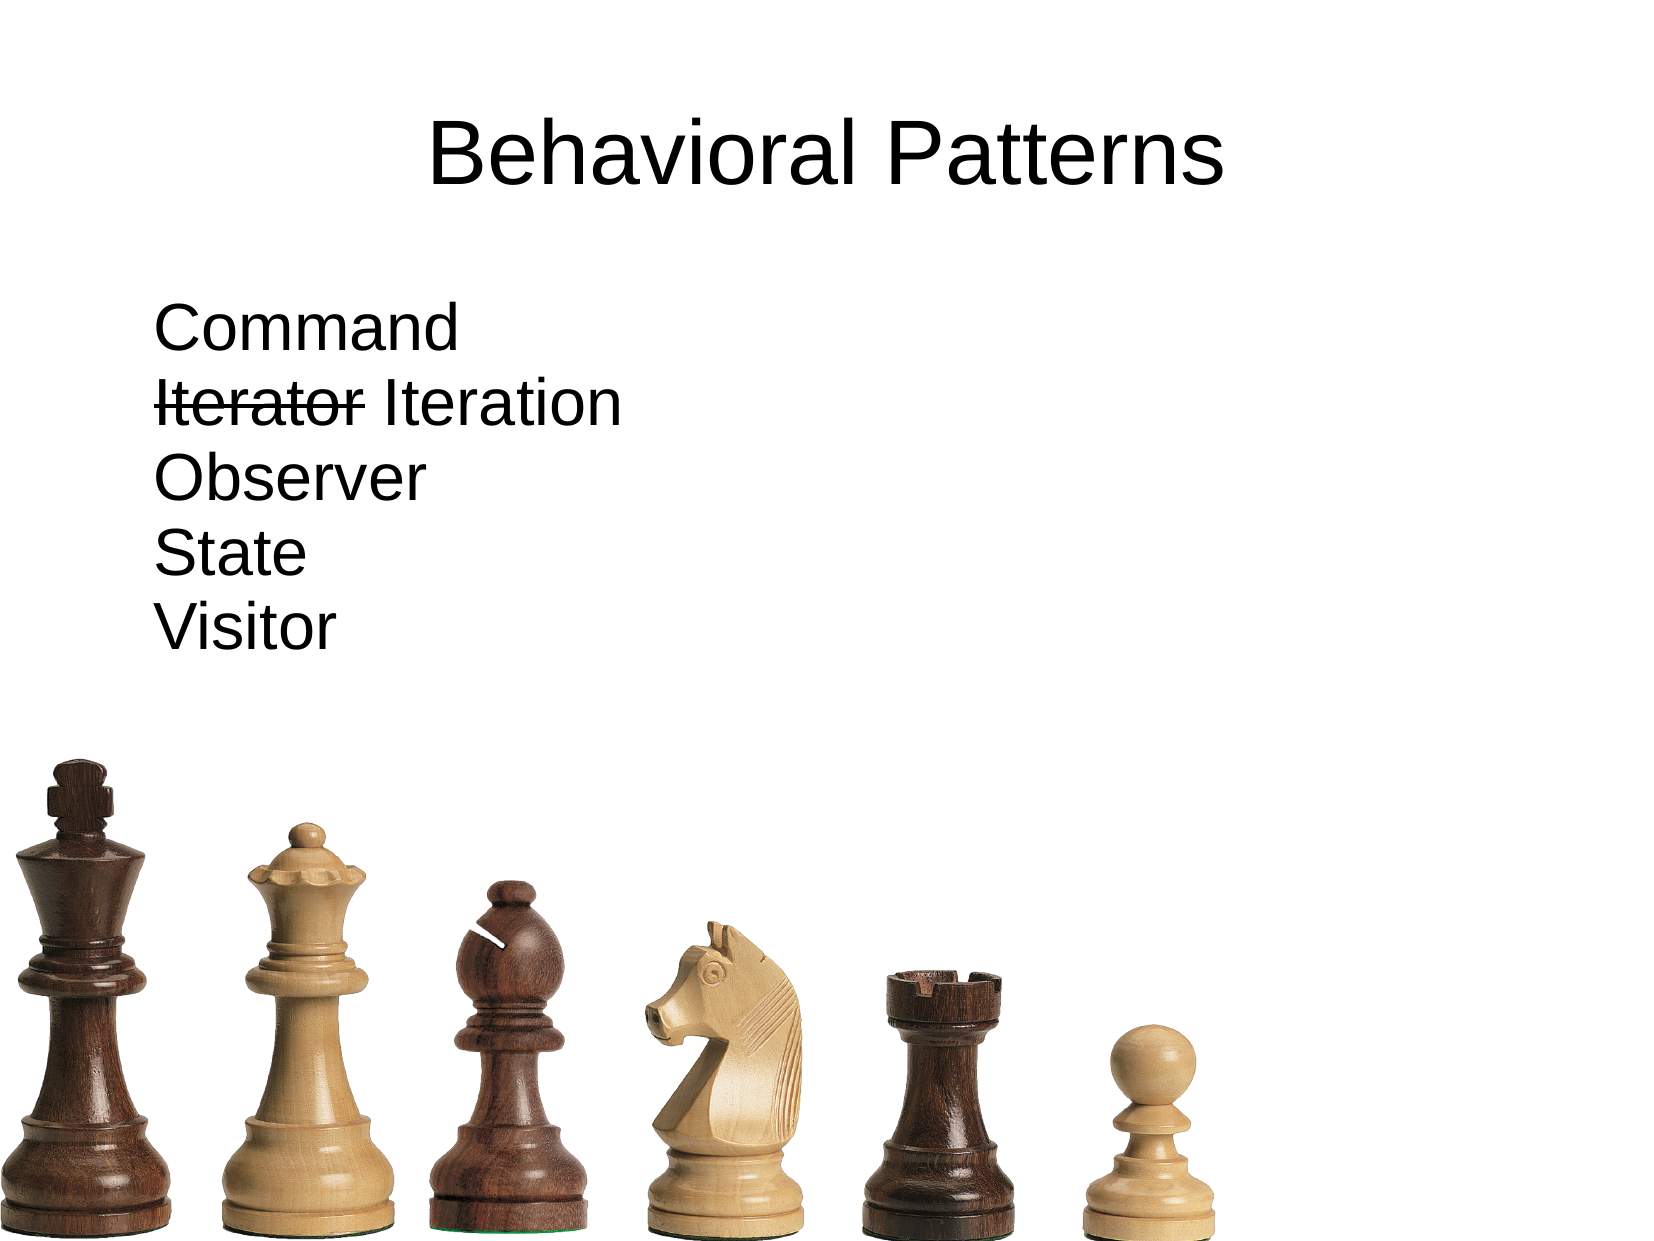

# Behavioral Patterns
Command
Iterator Iteration
Observer
State
Visitor